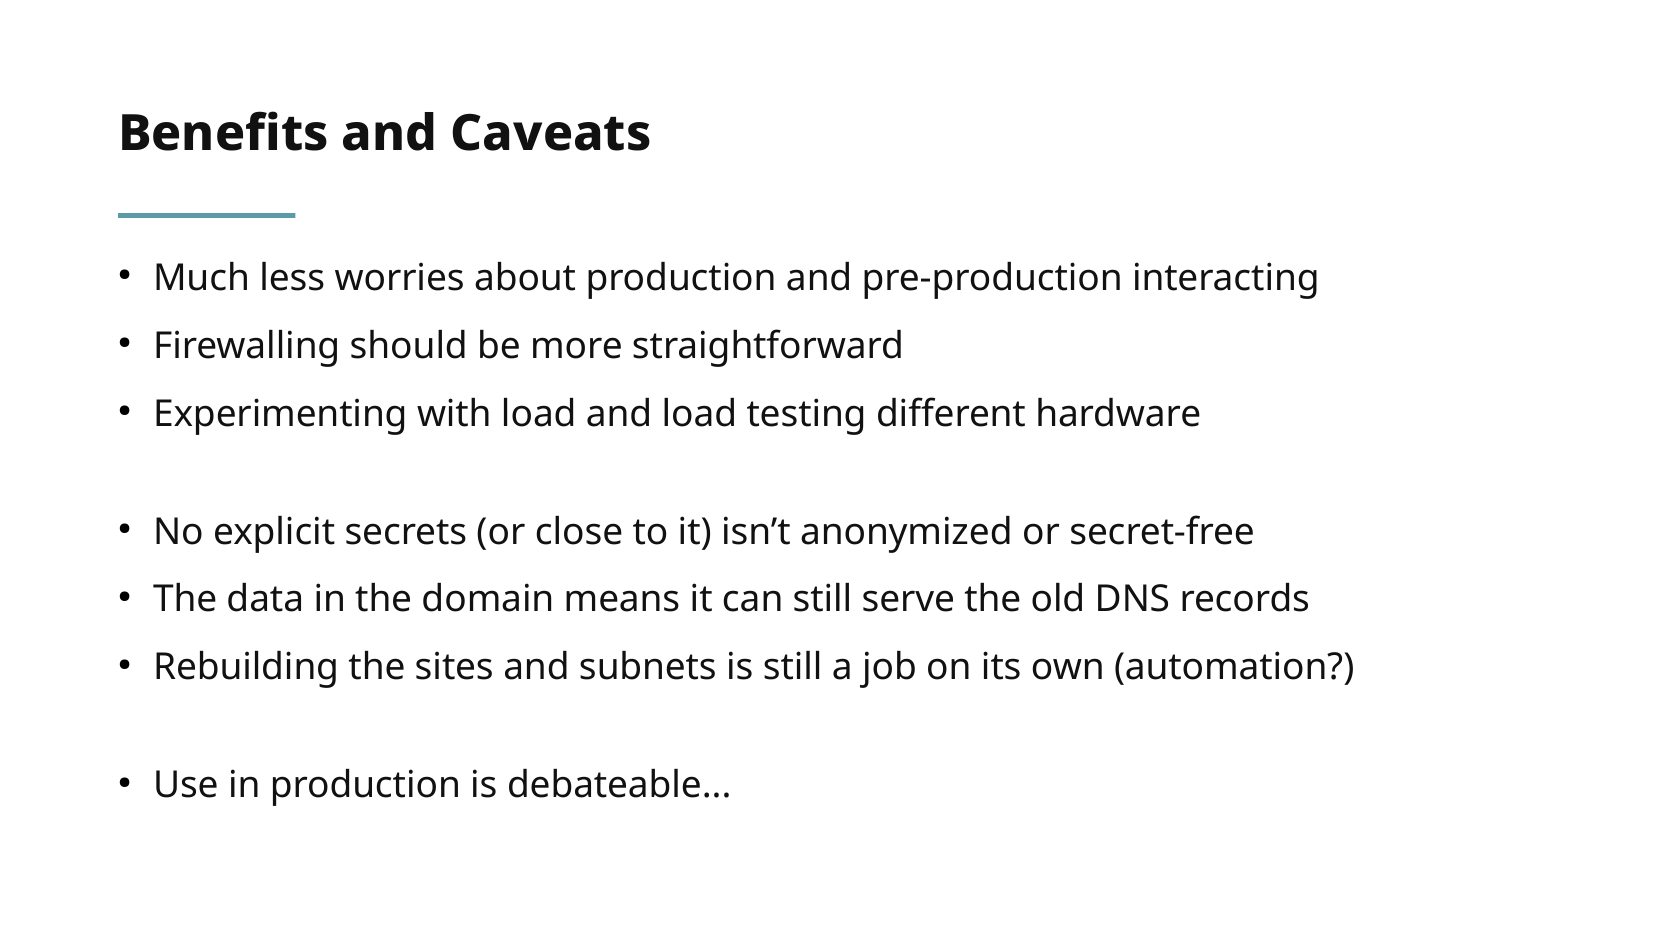

# Benefits and Caveats
Much less worries about production and pre-production interacting
Firewalling should be more straightforward
Experimenting with load and load testing different hardware
No explicit secrets (or close to it) isn’t anonymized or secret-free
The data in the domain means it can still serve the old DNS records
Rebuilding the sites and subnets is still a job on its own (automation?)
Use in production is debateable...